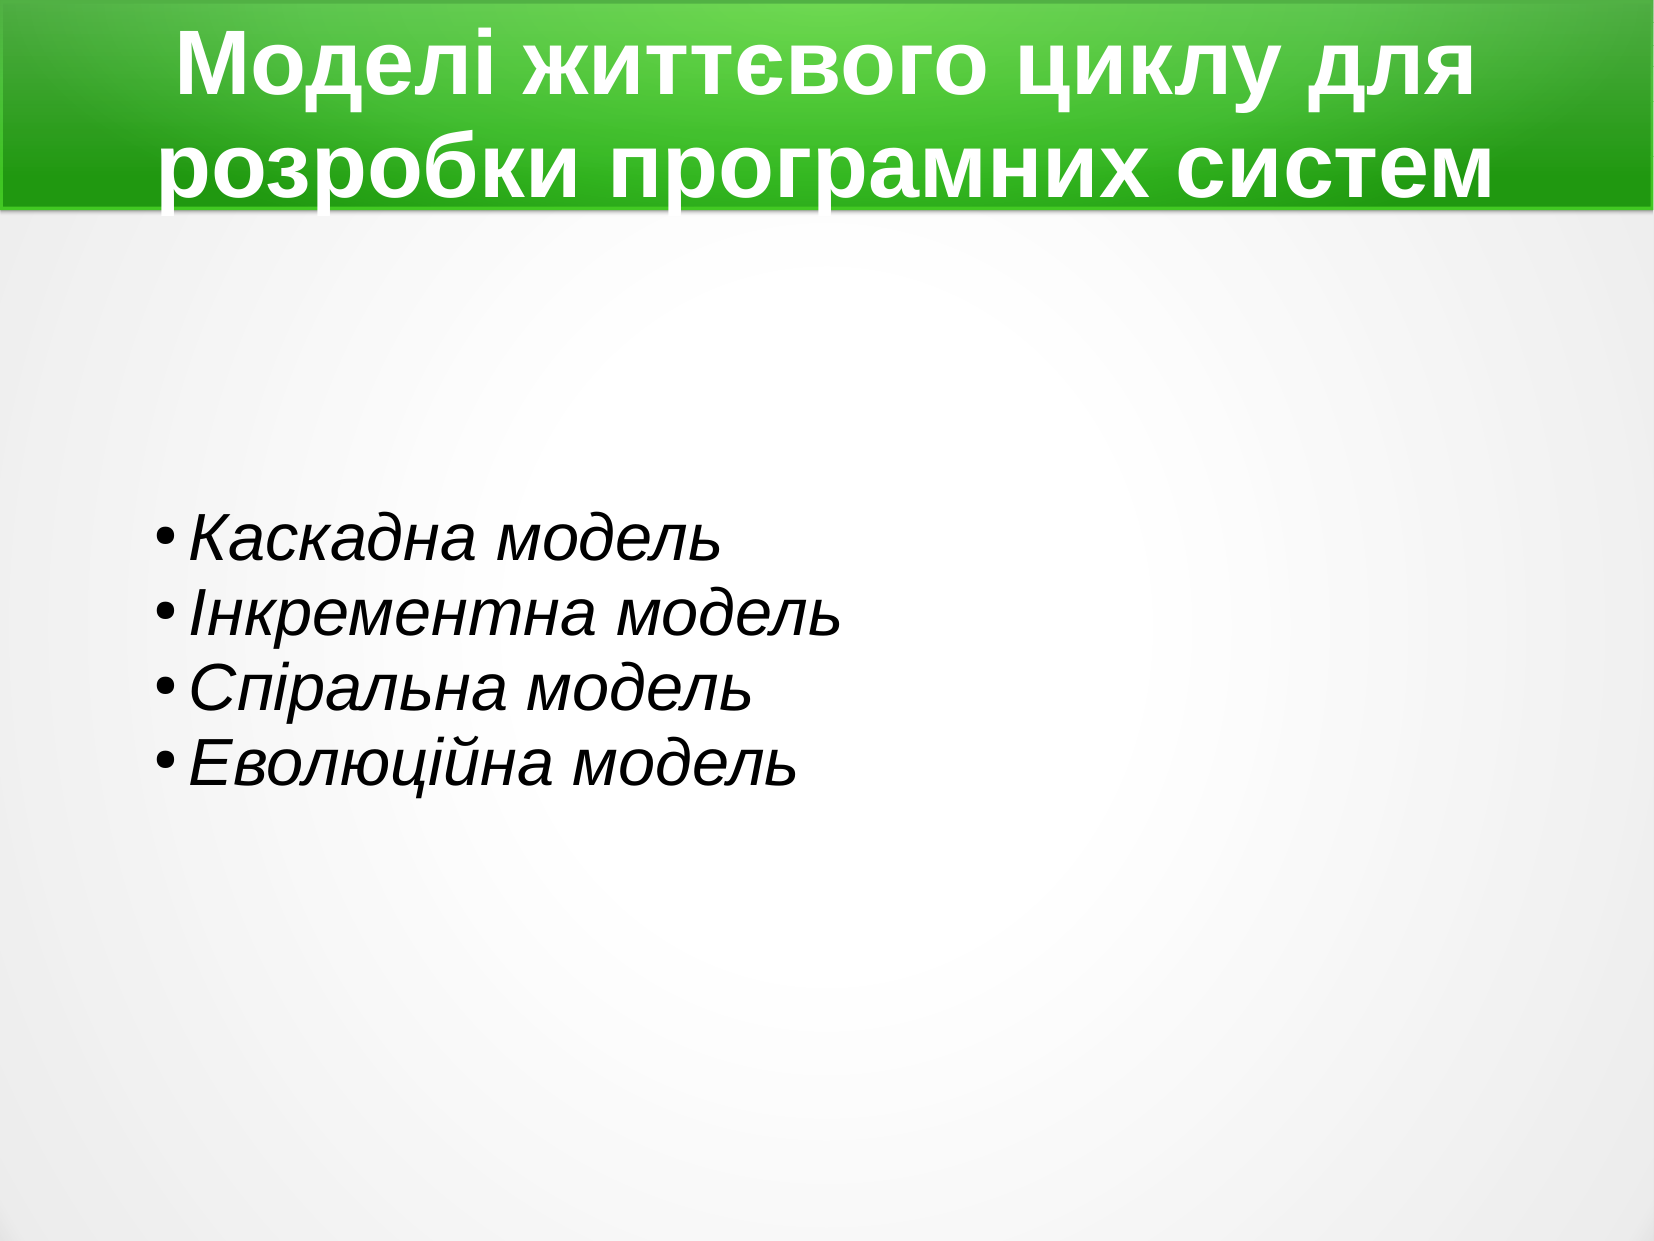

# Моделі життєвого циклу для розробки програмних систем
Каскадна модель
Інкрементна модель
Спіральна модель
Еволюційна модель